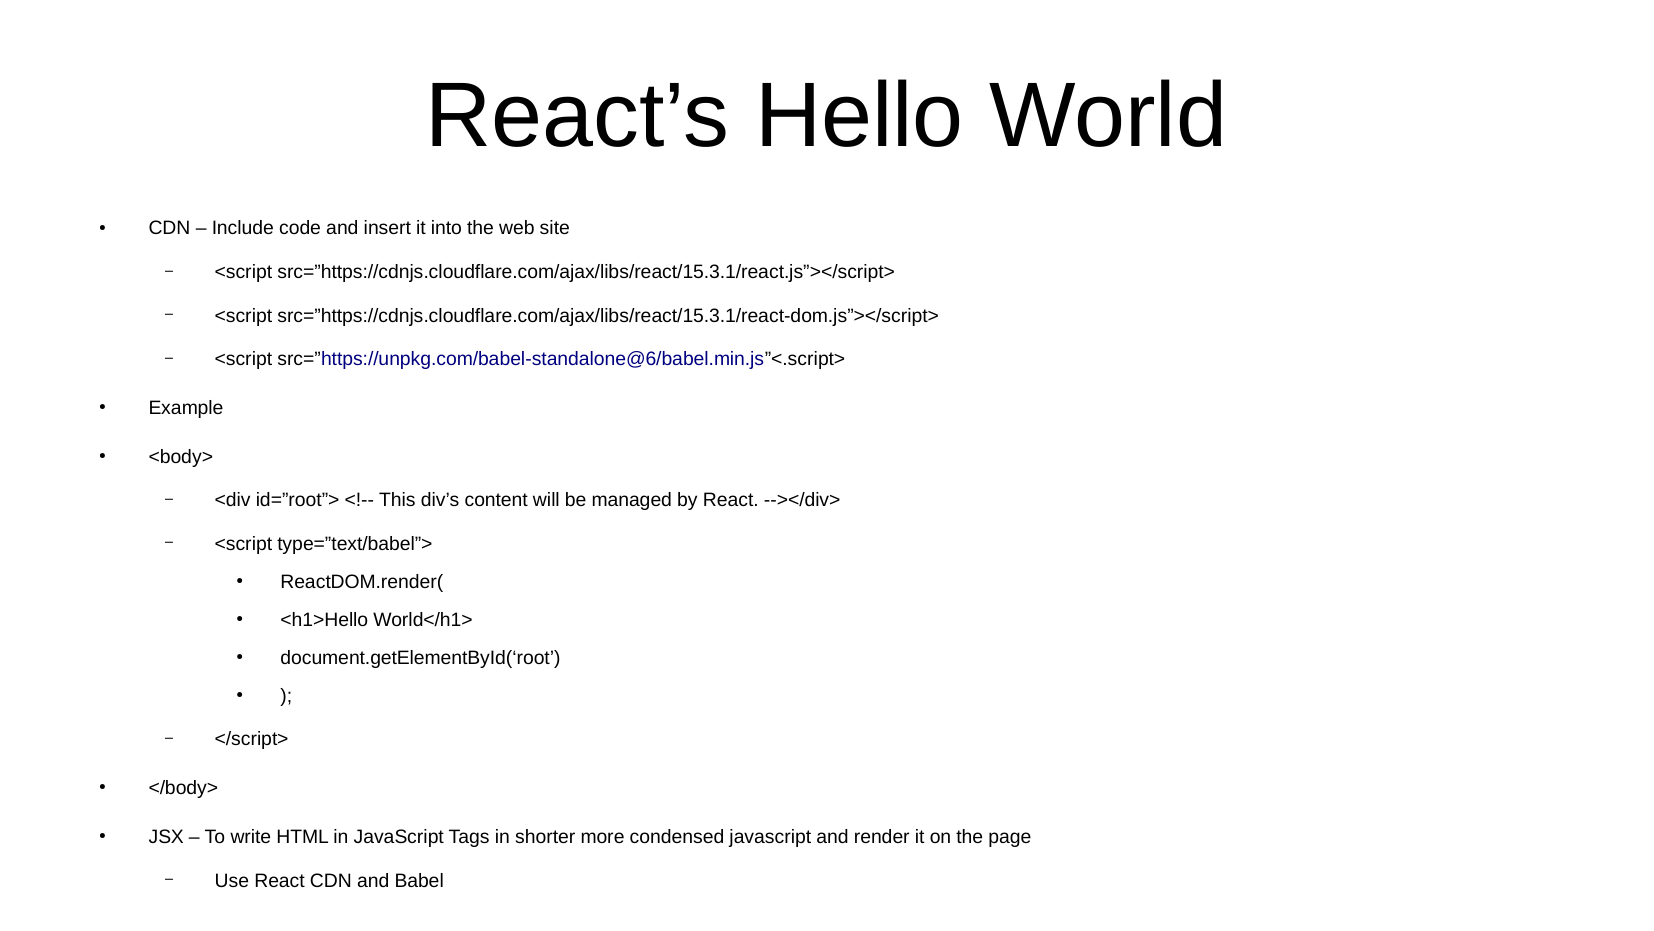

# React’s Hello World
CDN – Include code and insert it into the web site
<script src=”https://cdnjs.cloudflare.com/ajax/libs/react/15.3.1/react.js”></script>
<script src=”https://cdnjs.cloudflare.com/ajax/libs/react/15.3.1/react-dom.js”></script>
<script src=”https://unpkg.com/babel-standalone@6/babel.min.js”<.script>
Example
<body>
<div id=”root”> <!-- This div’s content will be managed by React. --></div>
<script type=”text/babel”>
ReactDOM.render(
<h1>Hello World</h1>
document.getElementById(‘root’)
);
</script>
</body>
JSX – To write HTML in JavaScript Tags in shorter more condensed javascript and render it on the page
Use React CDN and Babel